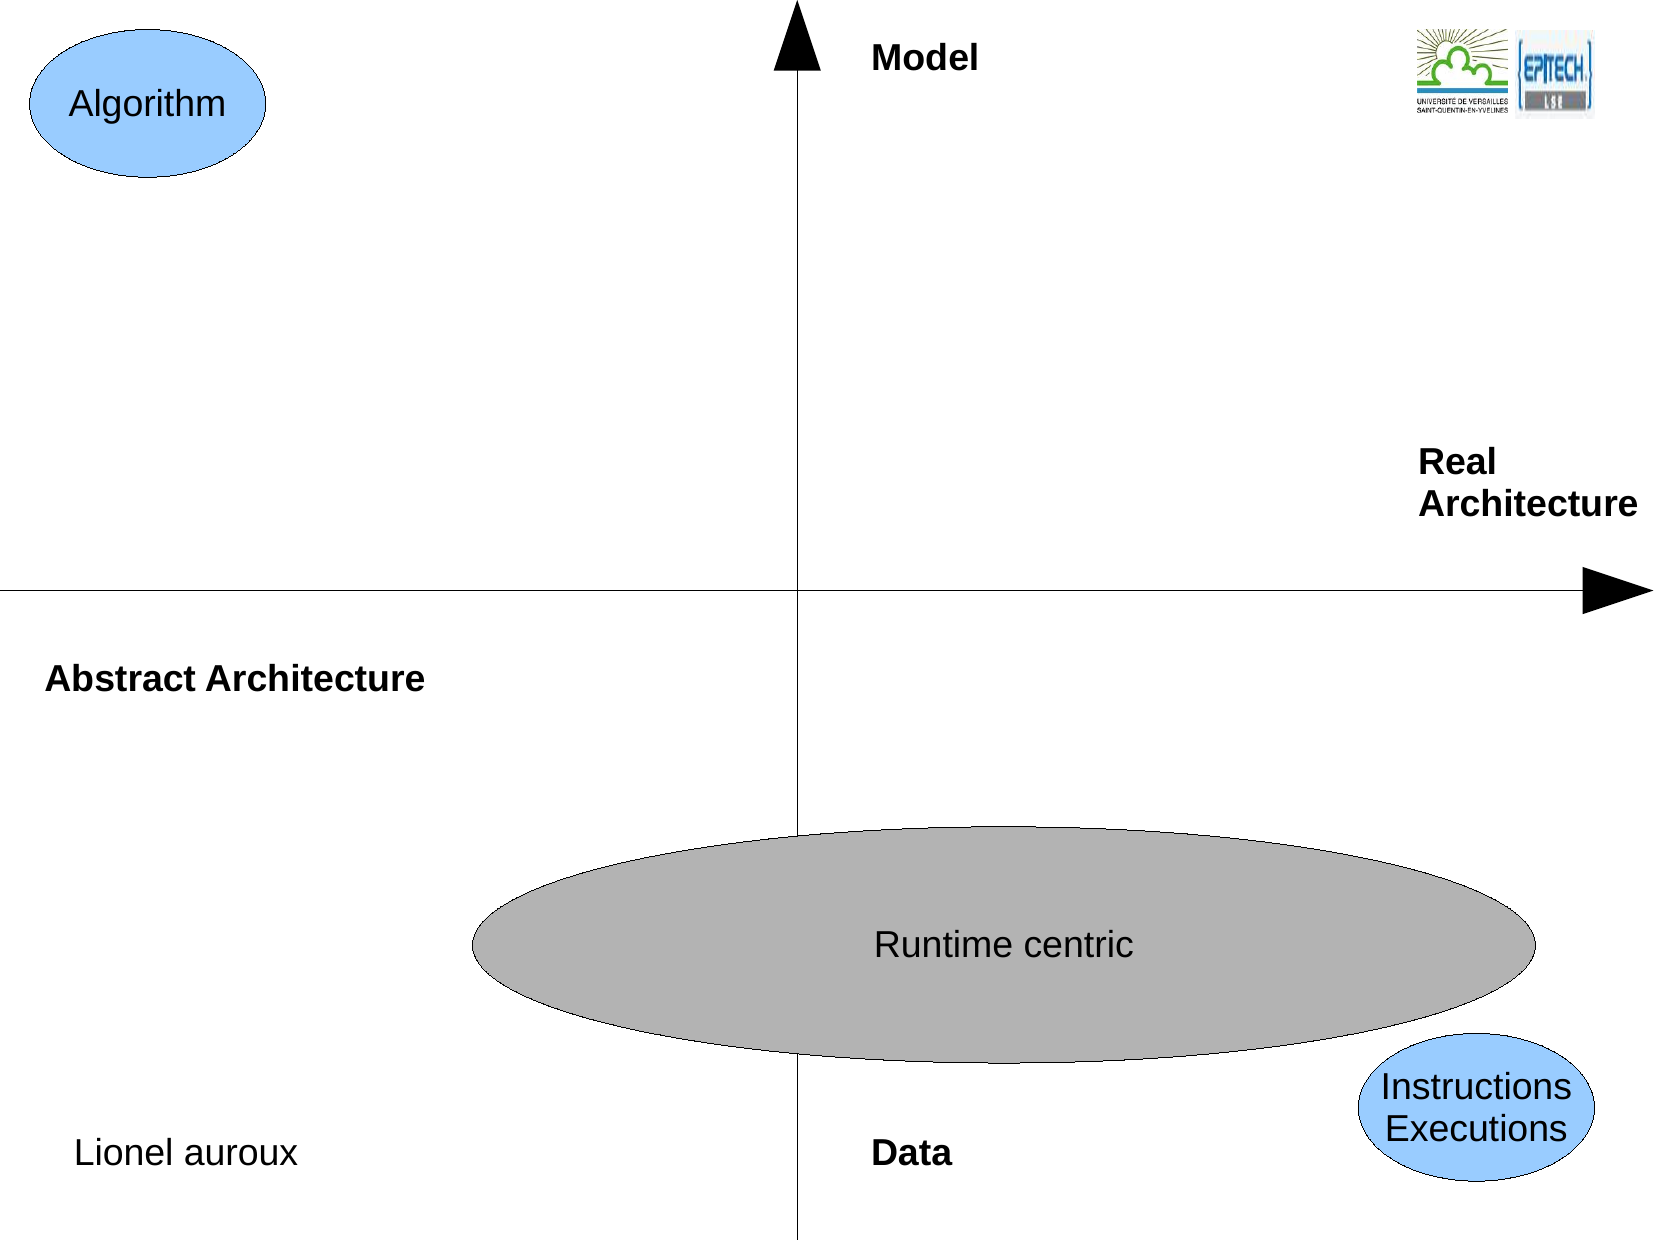

Algorithm
Model
Real
Architecture
Abstract Architecture
Runtime centric
Instructions
Executions
Lionel auroux
Data
21